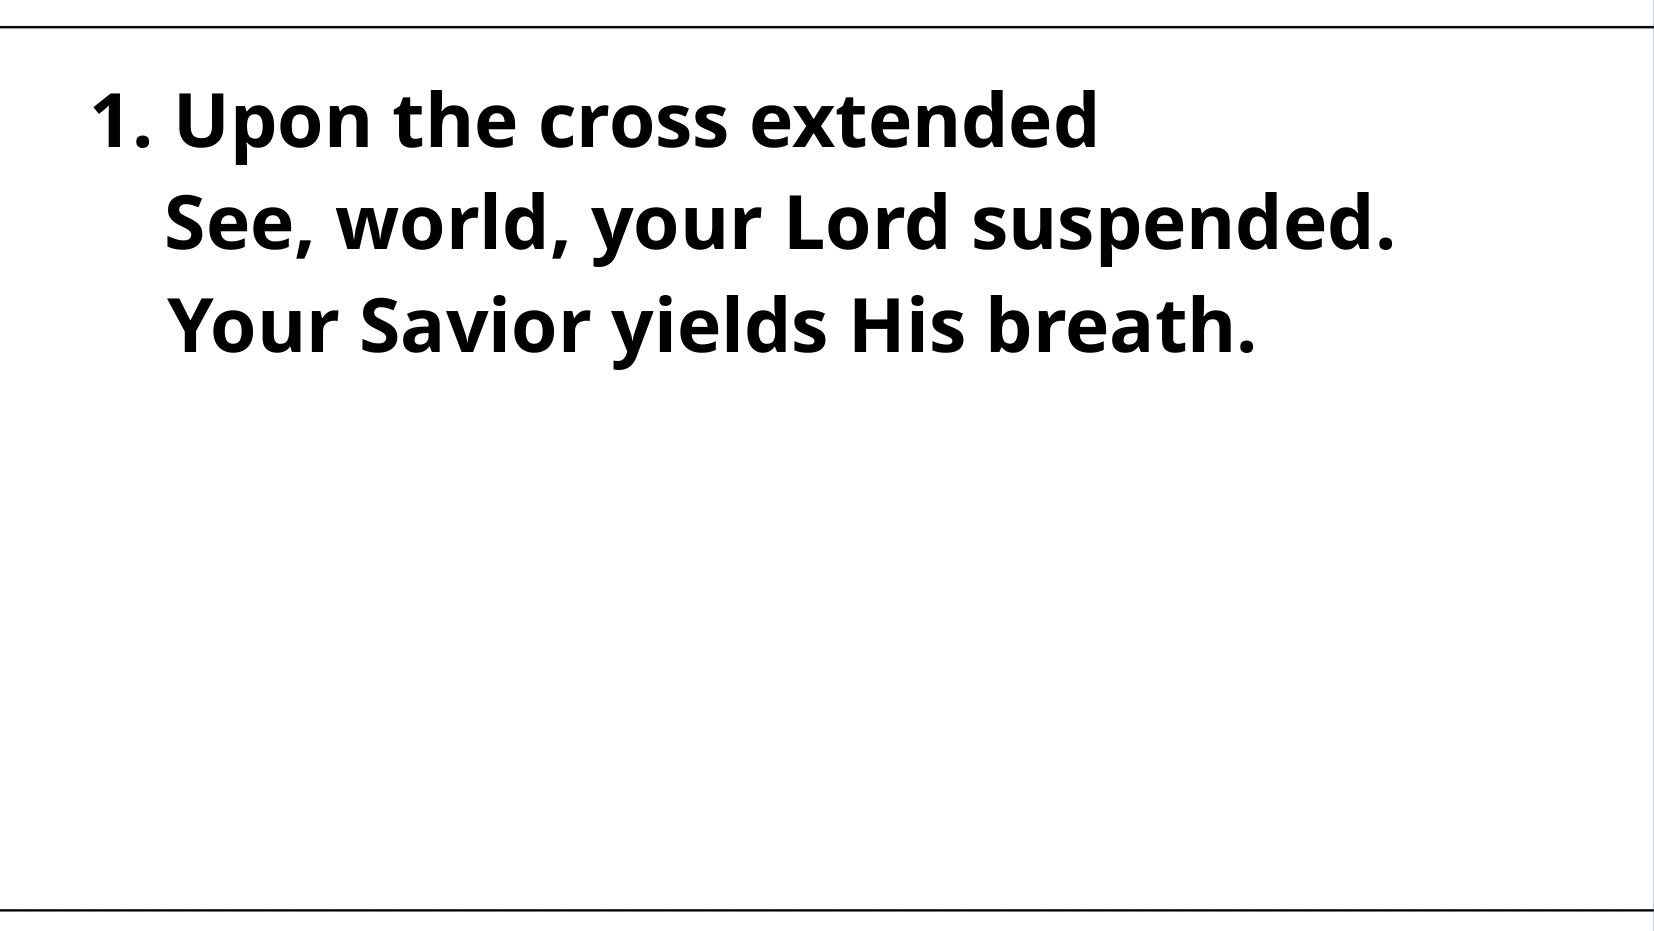

1. Upon the cross extended
See, world, your Lord suspended.
 Your Savior yields His breath.